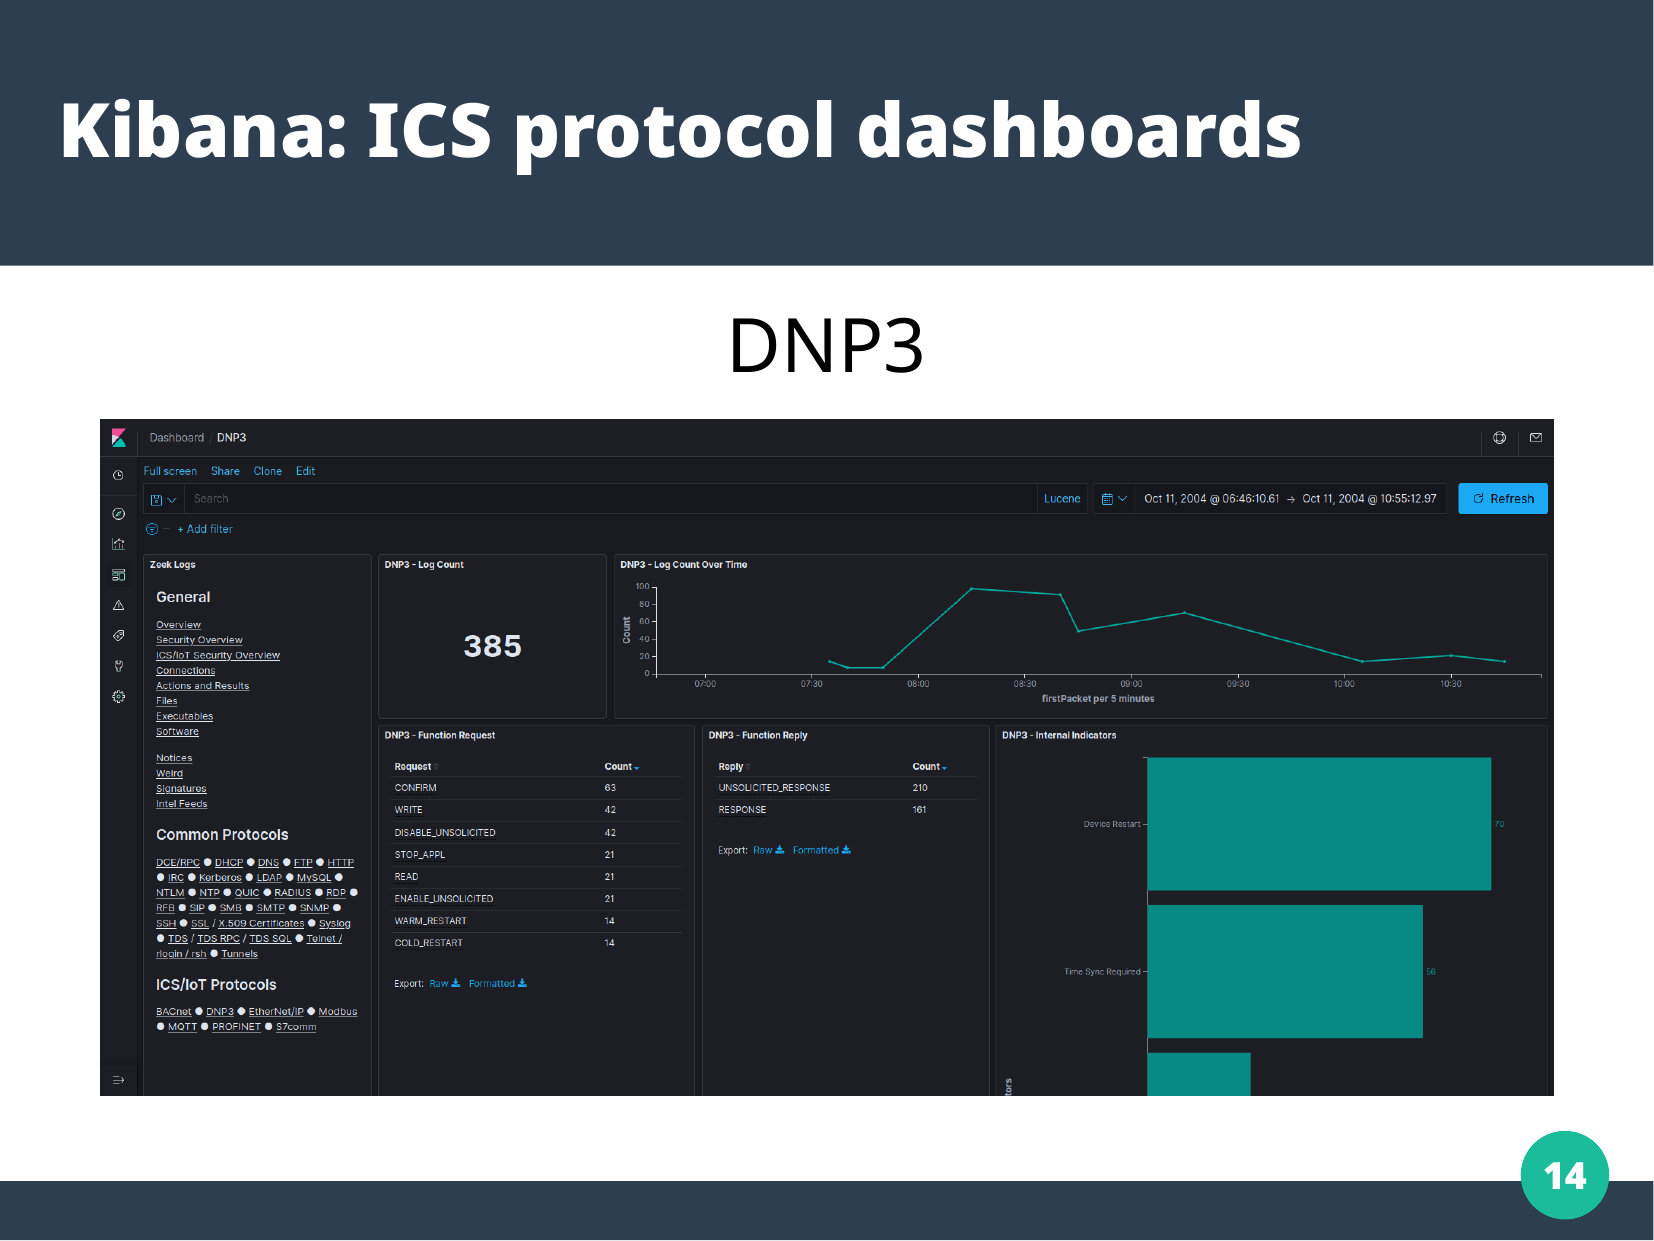

# Kibana: ICS protocol dashboards
DNP3
14